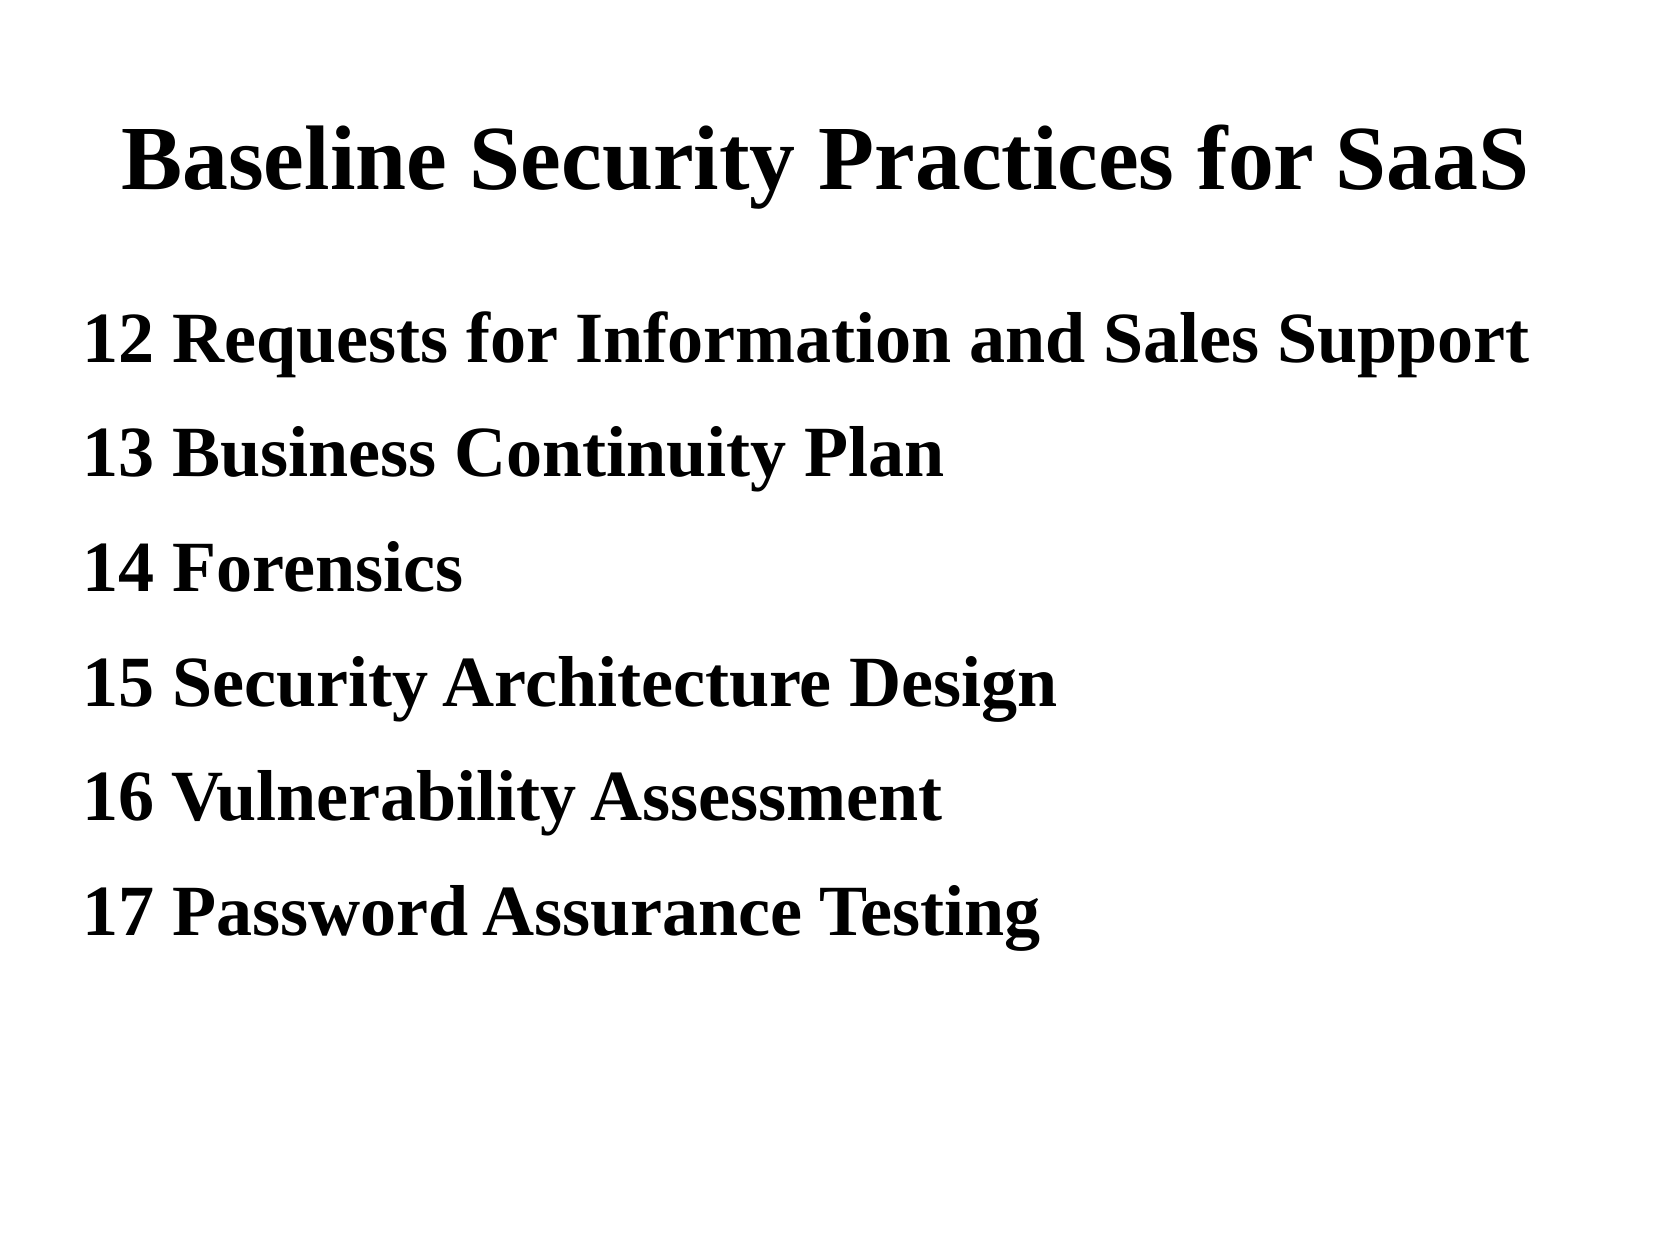

# Baseline Security Practices for SaaS
12 Requests for Information and Sales Support
13 Business Continuity Plan
14 Forensics
15 Security Architecture Design
16 Vulnerability Assessment
17 Password Assurance Testing